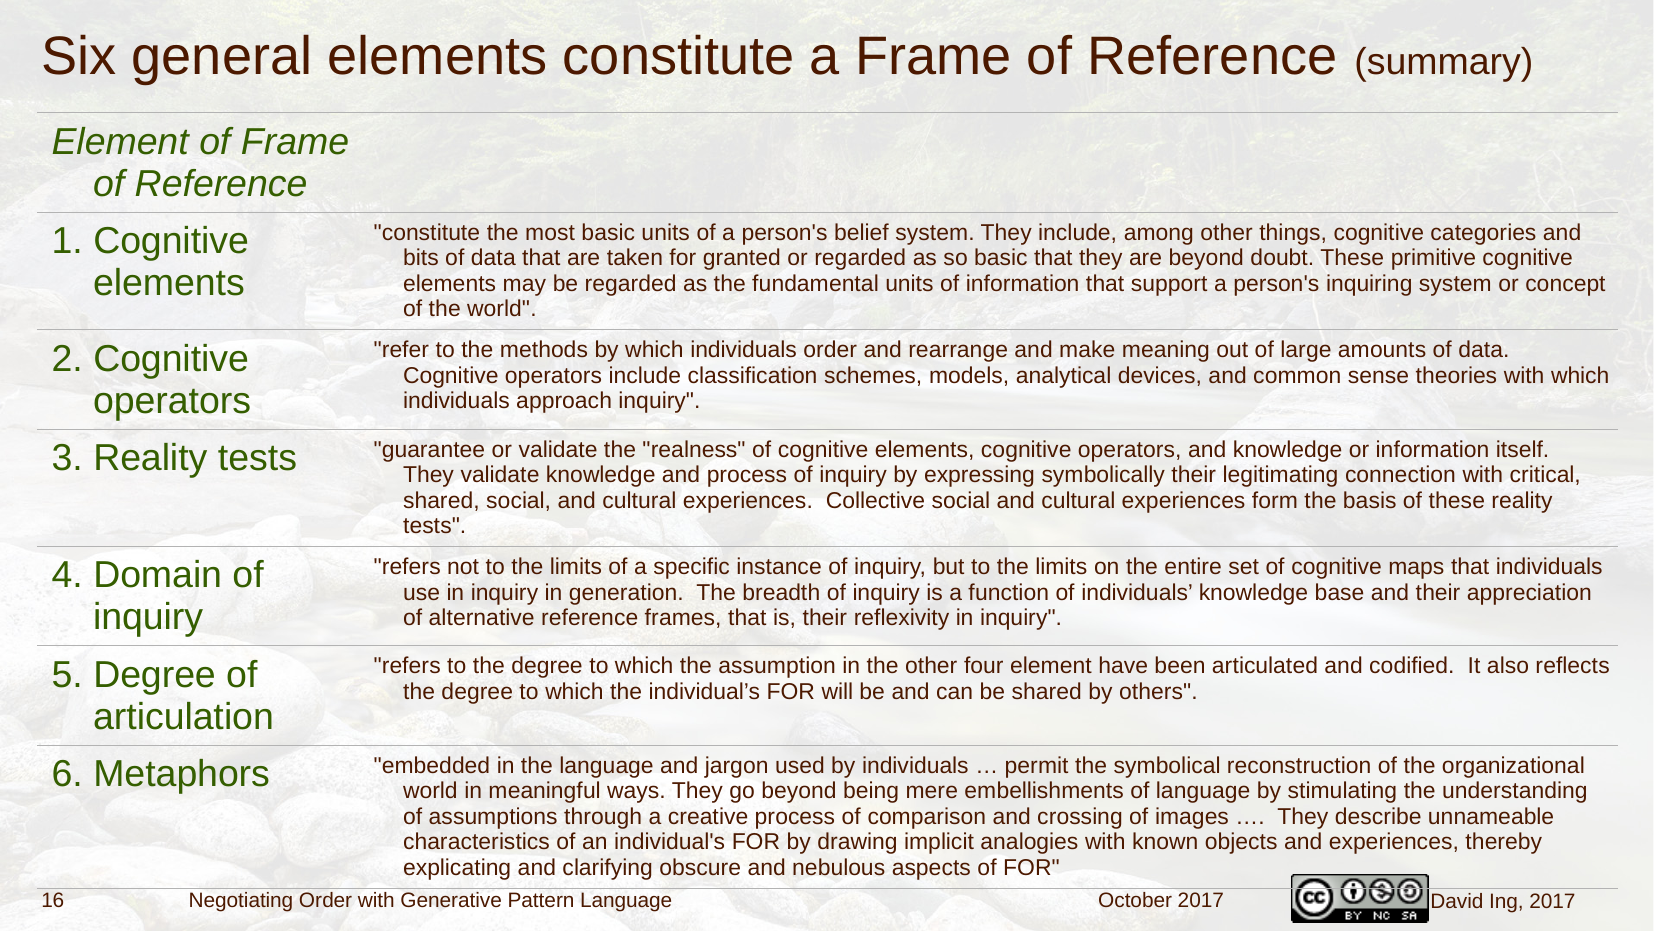

# Six general elements constitute a Frame of Reference (summary)
| Element of Frame of Reference | |
| --- | --- |
| 1. Cognitive elements | "constitute the most basic units of a person's belief system. They include, among other things, cognitive categories and bits of data that are taken for granted or regarded as so basic that they are beyond doubt. These primitive cognitive elements may be regarded as the fundamental units of information that support a person's inquiring system or concept of the world". |
| 2. Cognitive operators | "refer to the methods by which individuals order and rearrange and make meaning out of large amounts of data. Cognitive operators include classification schemes, models, analytical devices, and common sense theories with which individuals approach inquiry". |
| 3. Reality tests | "guarantee or validate the "realness" of cognitive elements, cognitive operators, and knowledge or information itself. They validate knowledge and process of inquiry by expressing symbolically their legitimating connection with critical, shared, social, and cultural experiences. Collective social and cultural experiences form the basis of these reality tests". |
| 4. Domain of inquiry | "refers not to the limits of a specific instance of inquiry, but to the limits on the entire set of cognitive maps that individuals use in inquiry in generation. The breadth of inquiry is a function of individuals’ knowledge base and their appreciation of alternative reference frames, that is, their reflexivity in inquiry". |
| 5. Degree of articulation | "refers to the degree to which the assumption in the other four element have been articulated and codified. It also reflects the degree to which the individual’s FOR will be and can be shared by others". |
| 6. Metaphors | "embedded in the language and jargon used by individuals … permit the symbolical reconstruction of the organizational world in meaningful ways. They go beyond being mere embellishments of language by stimulating the understanding of assumptions through a creative process of comparison and crossing of images …. They describe unnameable characteristics of an individual's FOR by drawing implicit analogies with known objects and experiences, thereby explicating and clarifying obscure and nebulous aspects of FOR" |
Negotiating Order with Generative Pattern Language
October 2017
16